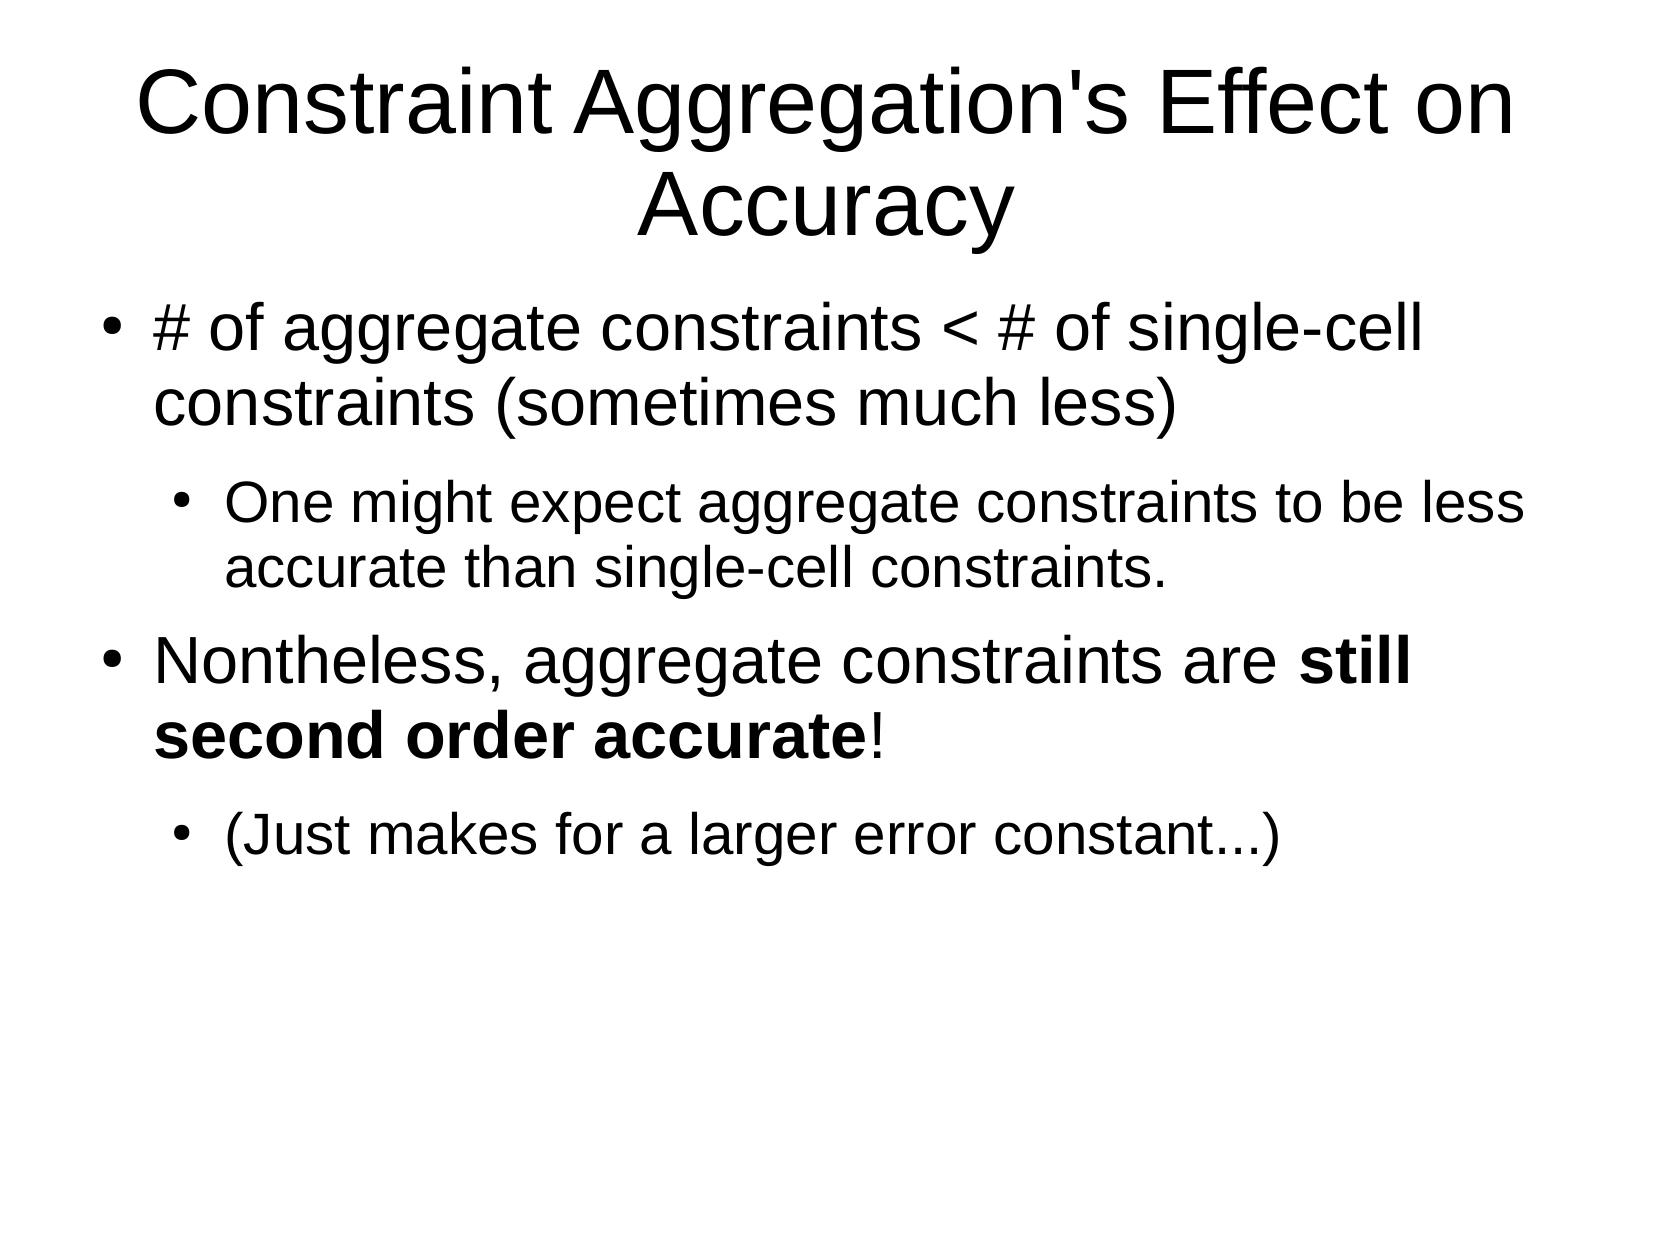

# Constraint Aggregation's Effect on Accuracy
# of aggregate constraints < # of single-cell constraints (sometimes much less)
One might expect aggregate constraints to be less accurate than single-cell constraints.
Nontheless, aggregate constraints are still second order accurate!
(Just makes for a larger error constant...)